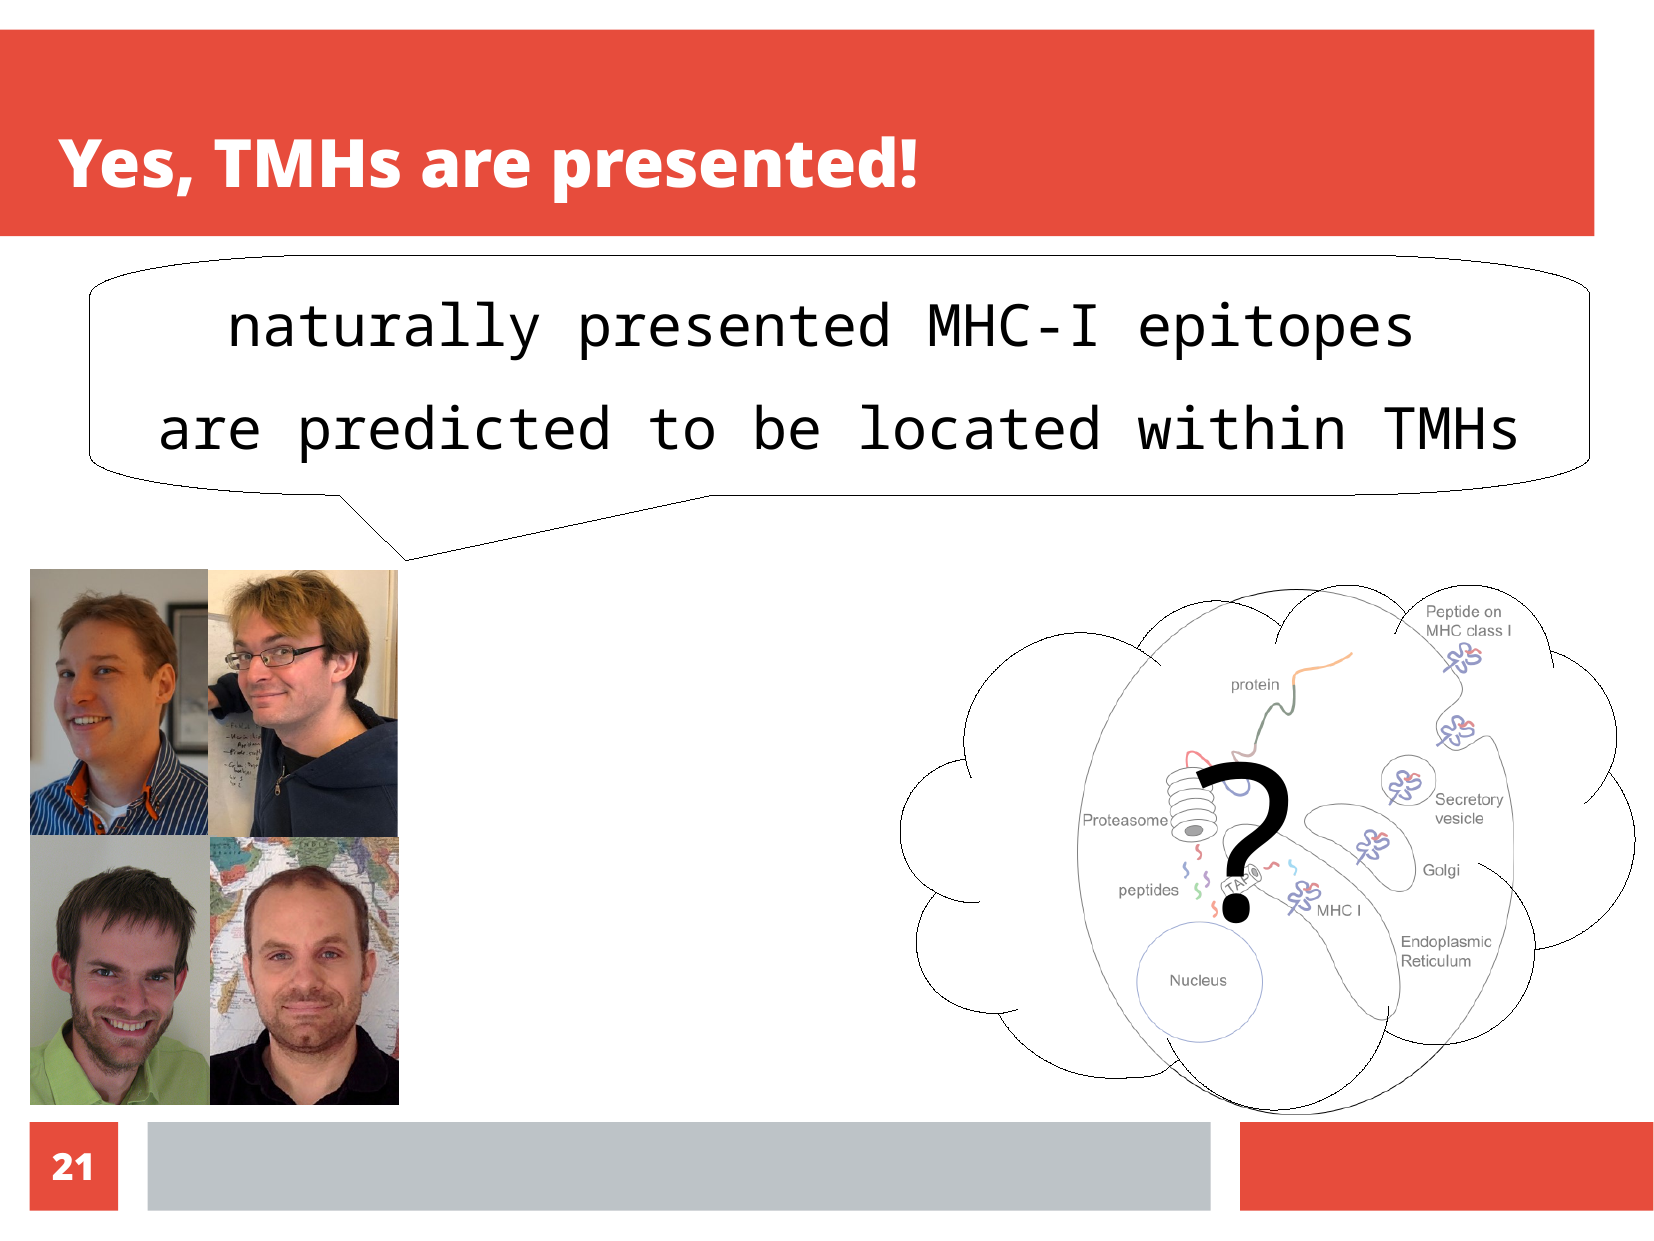

# Yes, TMHs are presented!
naturally presented MHC-I epitopes
are predicted to be located within TMHs
?
21